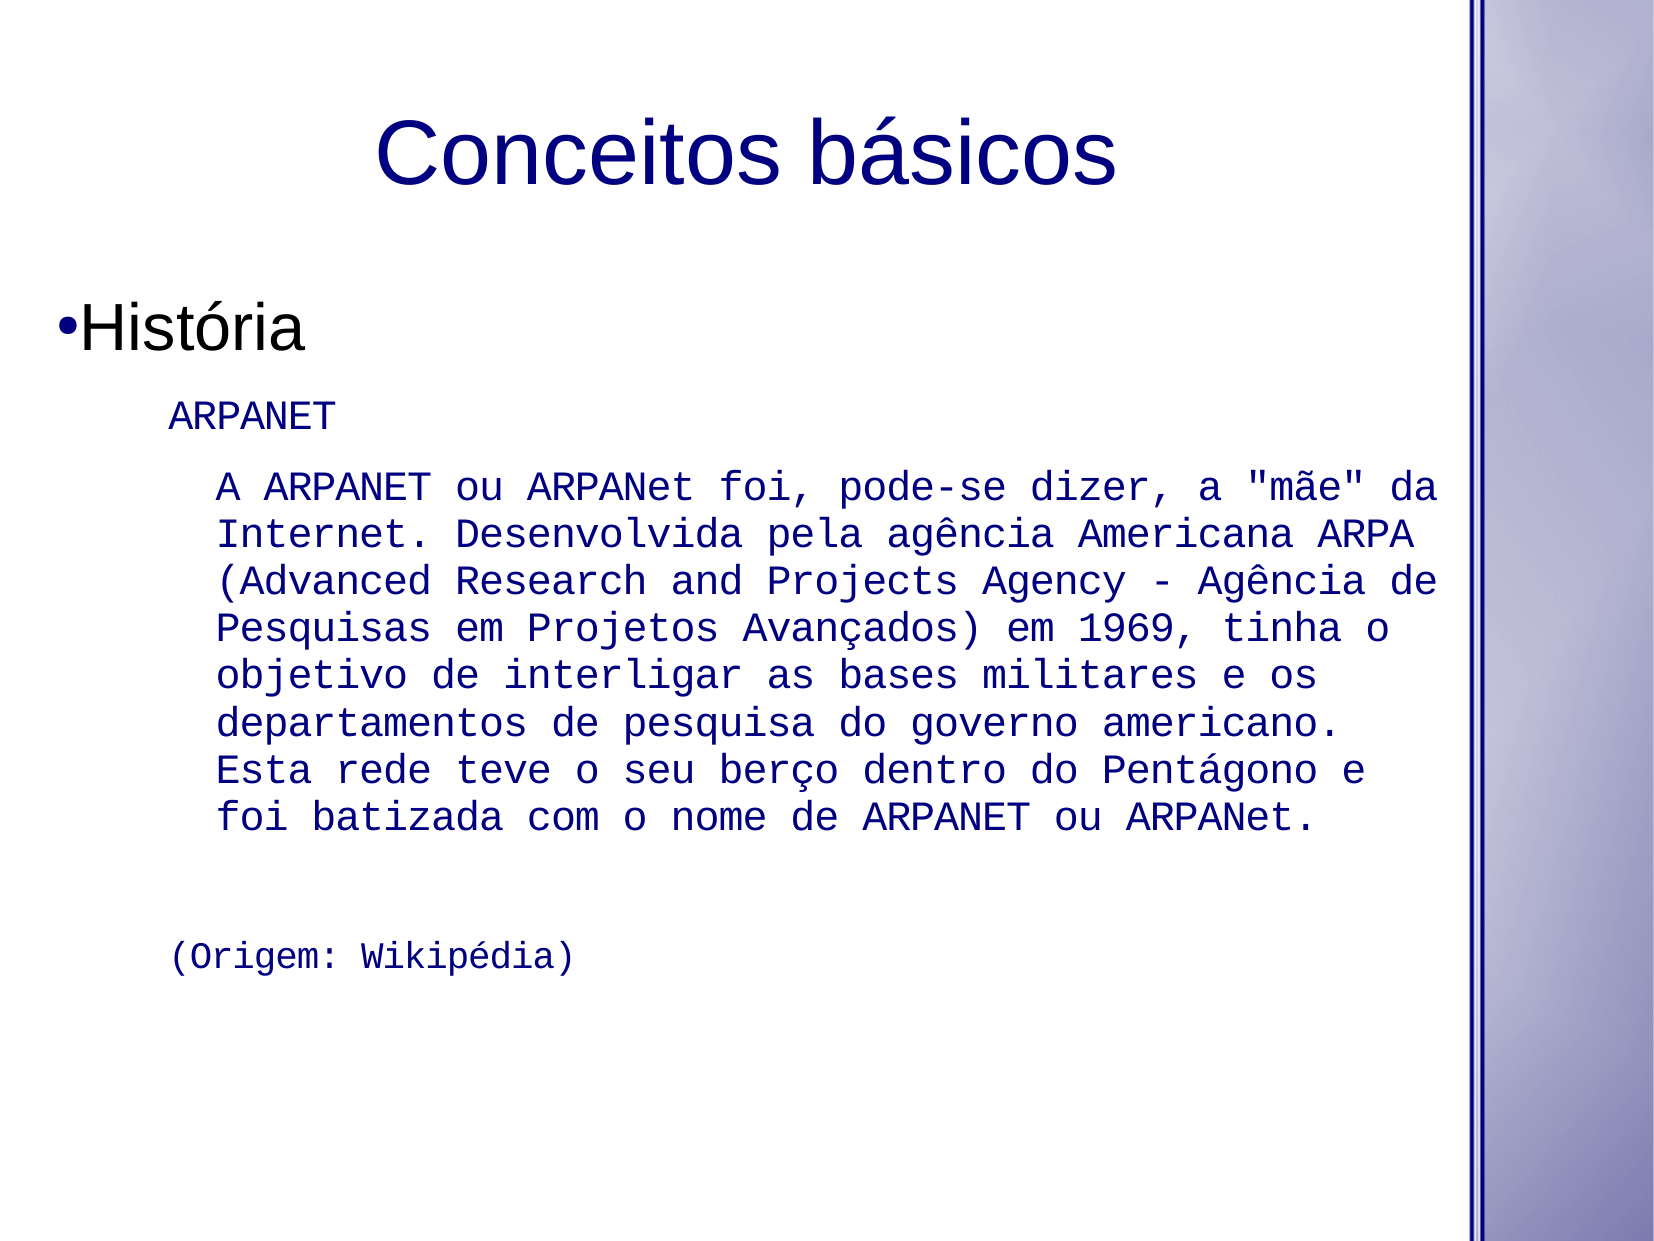

# Conceitos básicos
História
ARPANET
A ARPANET ou ARPANet foi, pode-se dizer, a "mãe" da Internet. Desenvolvida pela agência Americana ARPA (Advanced Research and Projects Agency - Agência de Pesquisas em Projetos Avançados) em 1969, tinha o objetivo de interligar as bases militares e os departamentos de pesquisa do governo americano. Esta rede teve o seu berço dentro do Pentágono e foi batizada com o nome de ARPANET ou ARPANet.
(Origem: Wikipédia)